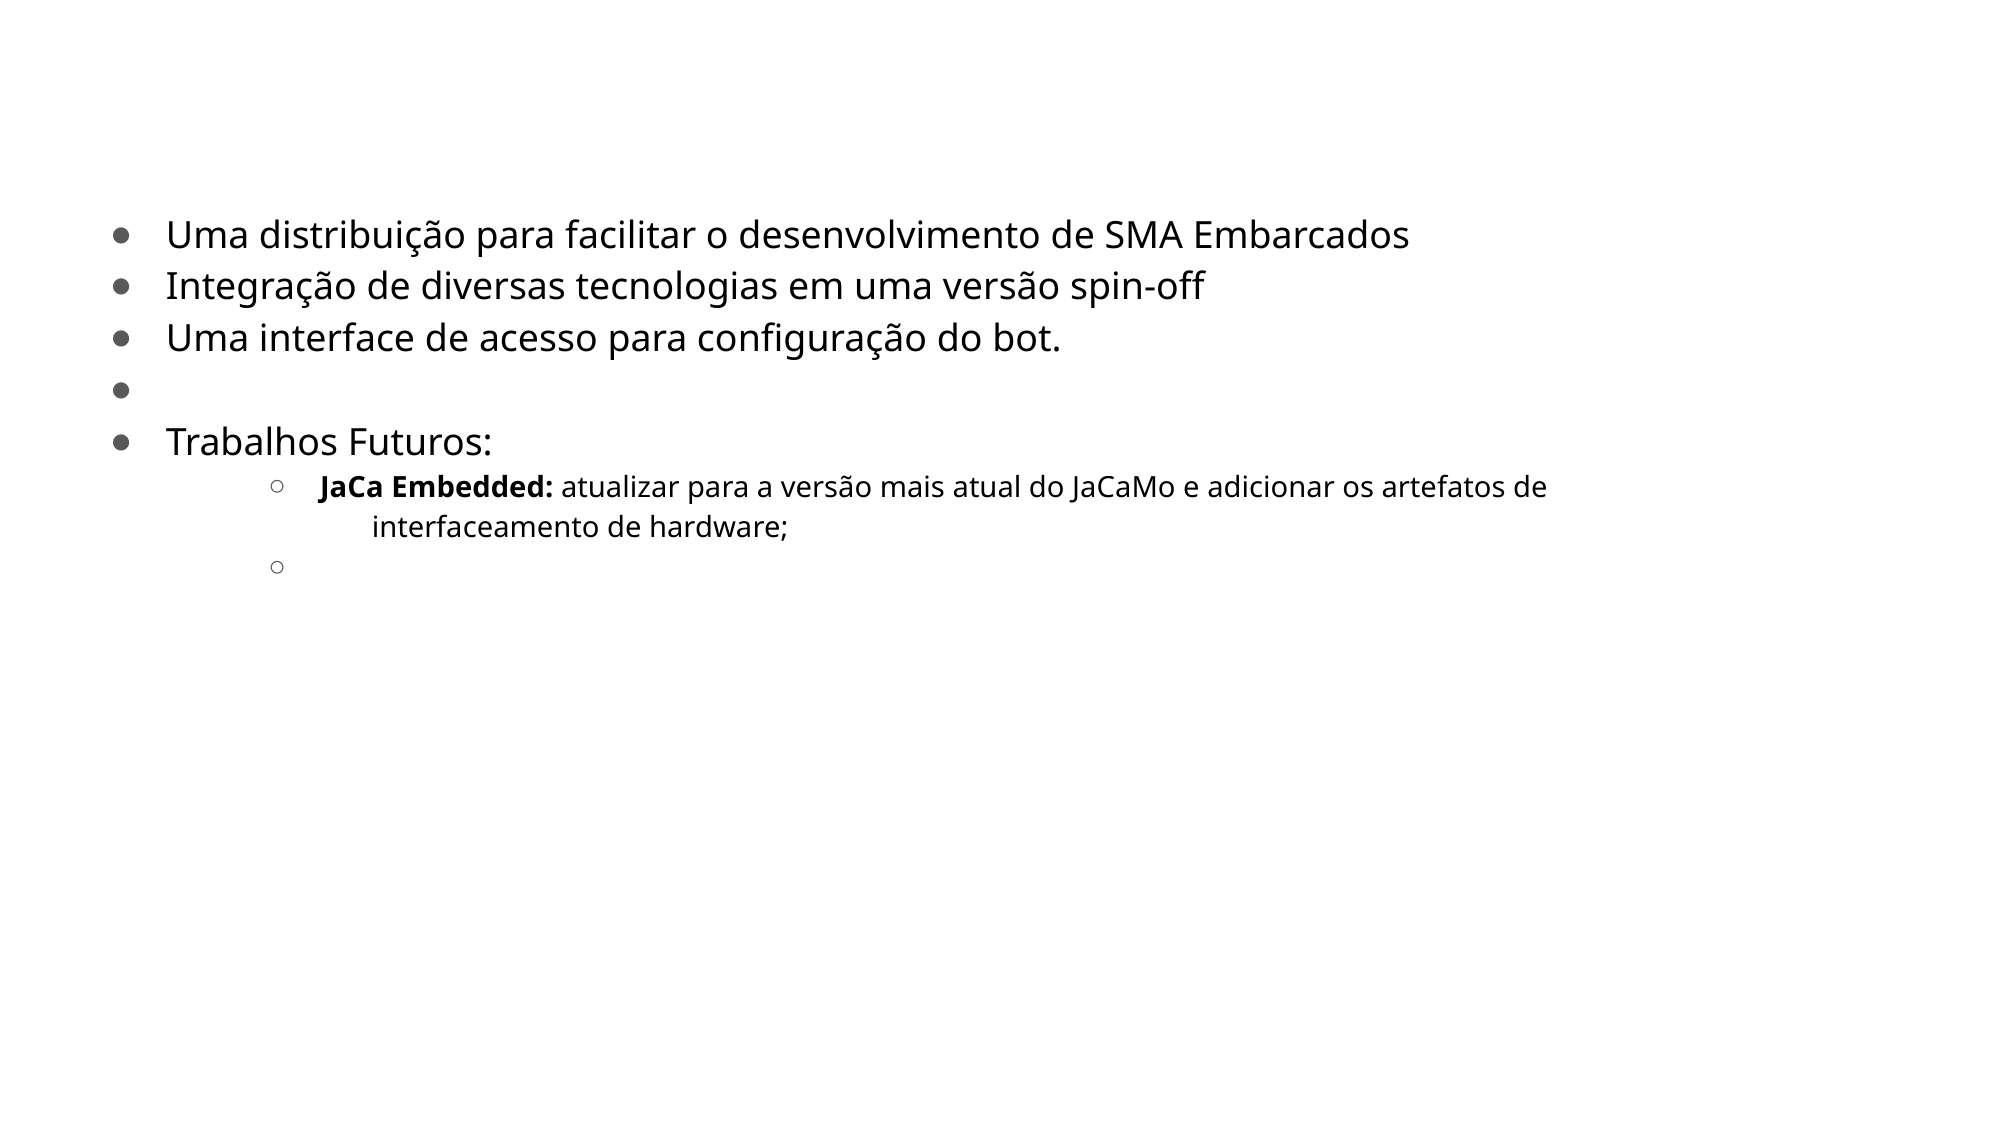

Conclusão
Uma distribuição para facilitar o desenvolvimento de SMA Embarcados
Integração de diversas tecnologias em uma versão spin-off
Uma interface de acesso para configuração do bot.
Trabalhos Futuros:
JaCa Embedded: atualizar para a versão mais atual do JaCaMo e adicionar os artefatos de interfaceamento de hardware;